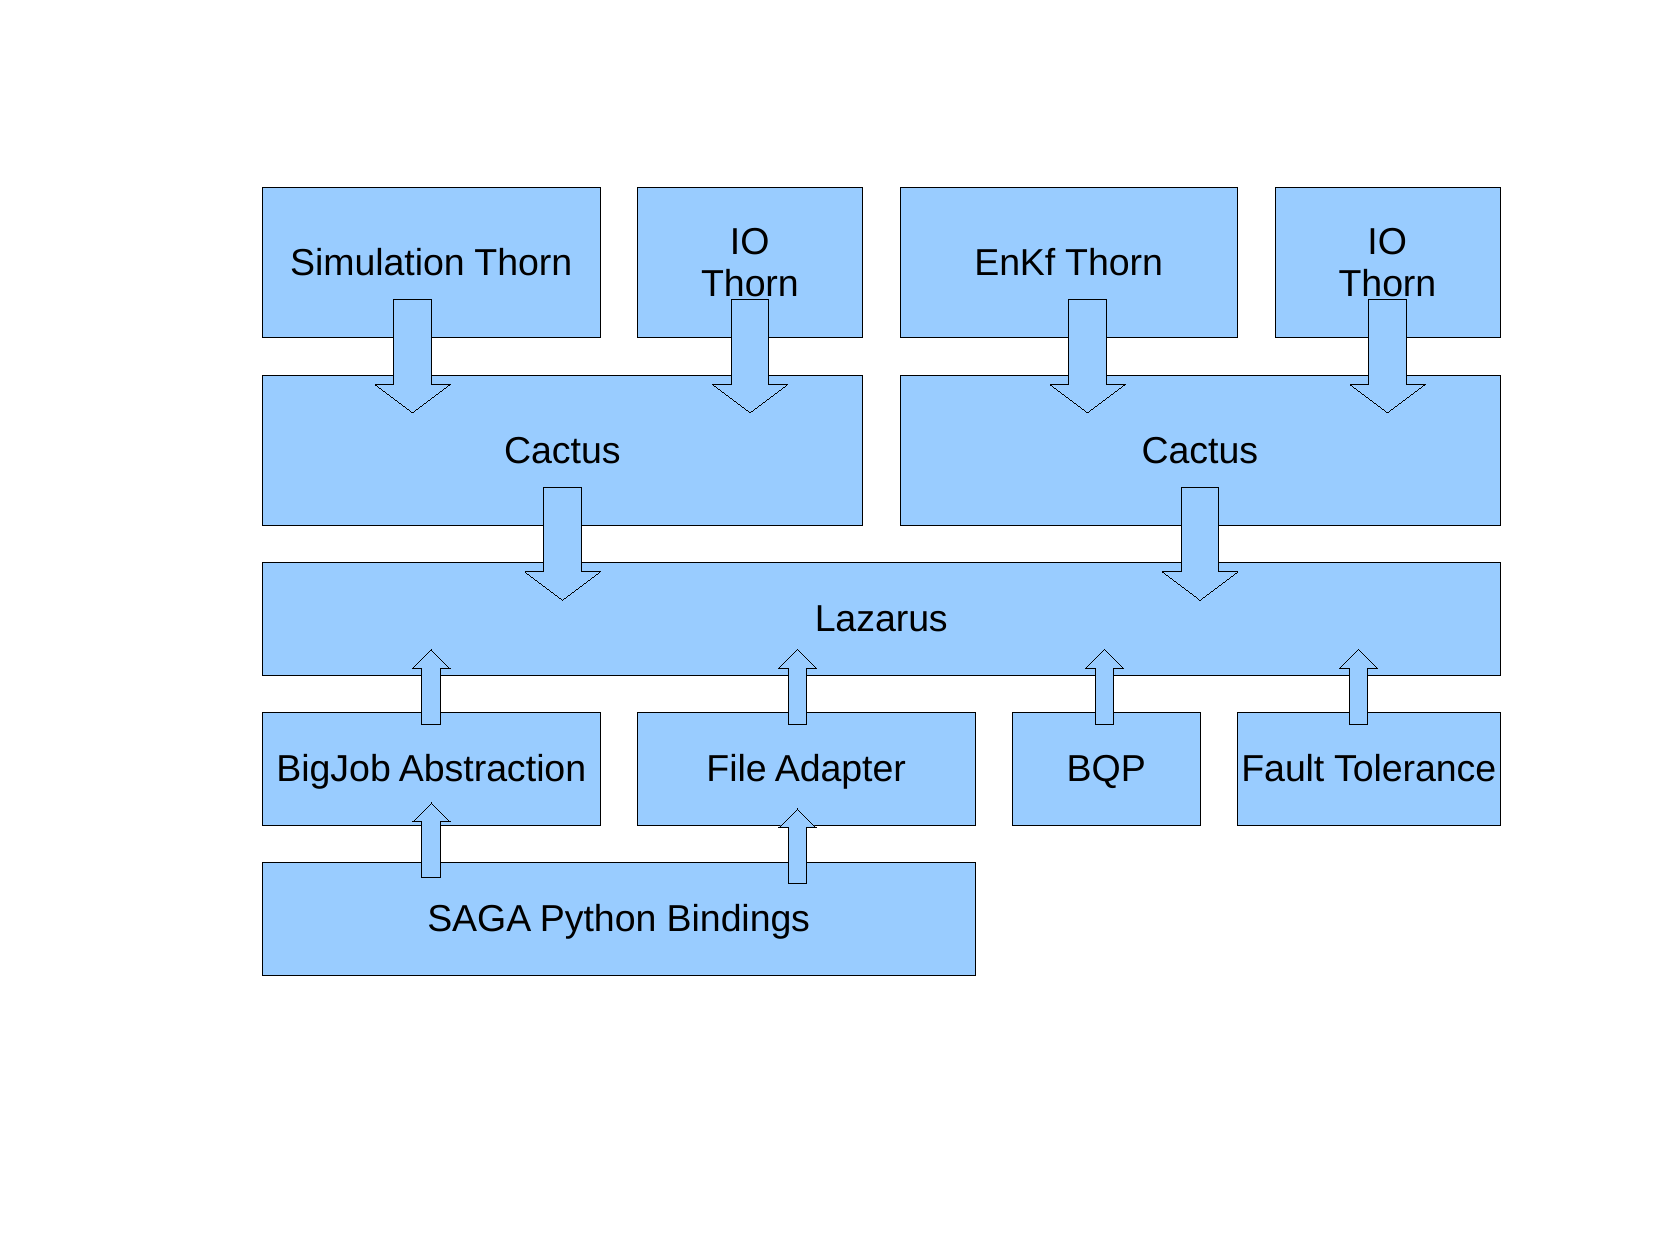

Simulation Thorn
IO
Thorn
EnKf Thorn
IO
Thorn
Cactus
Cactus
Lazarus
BigJob Abstraction
File Adapter
BQP
Fault Tolerance
SAGA Python Bindings